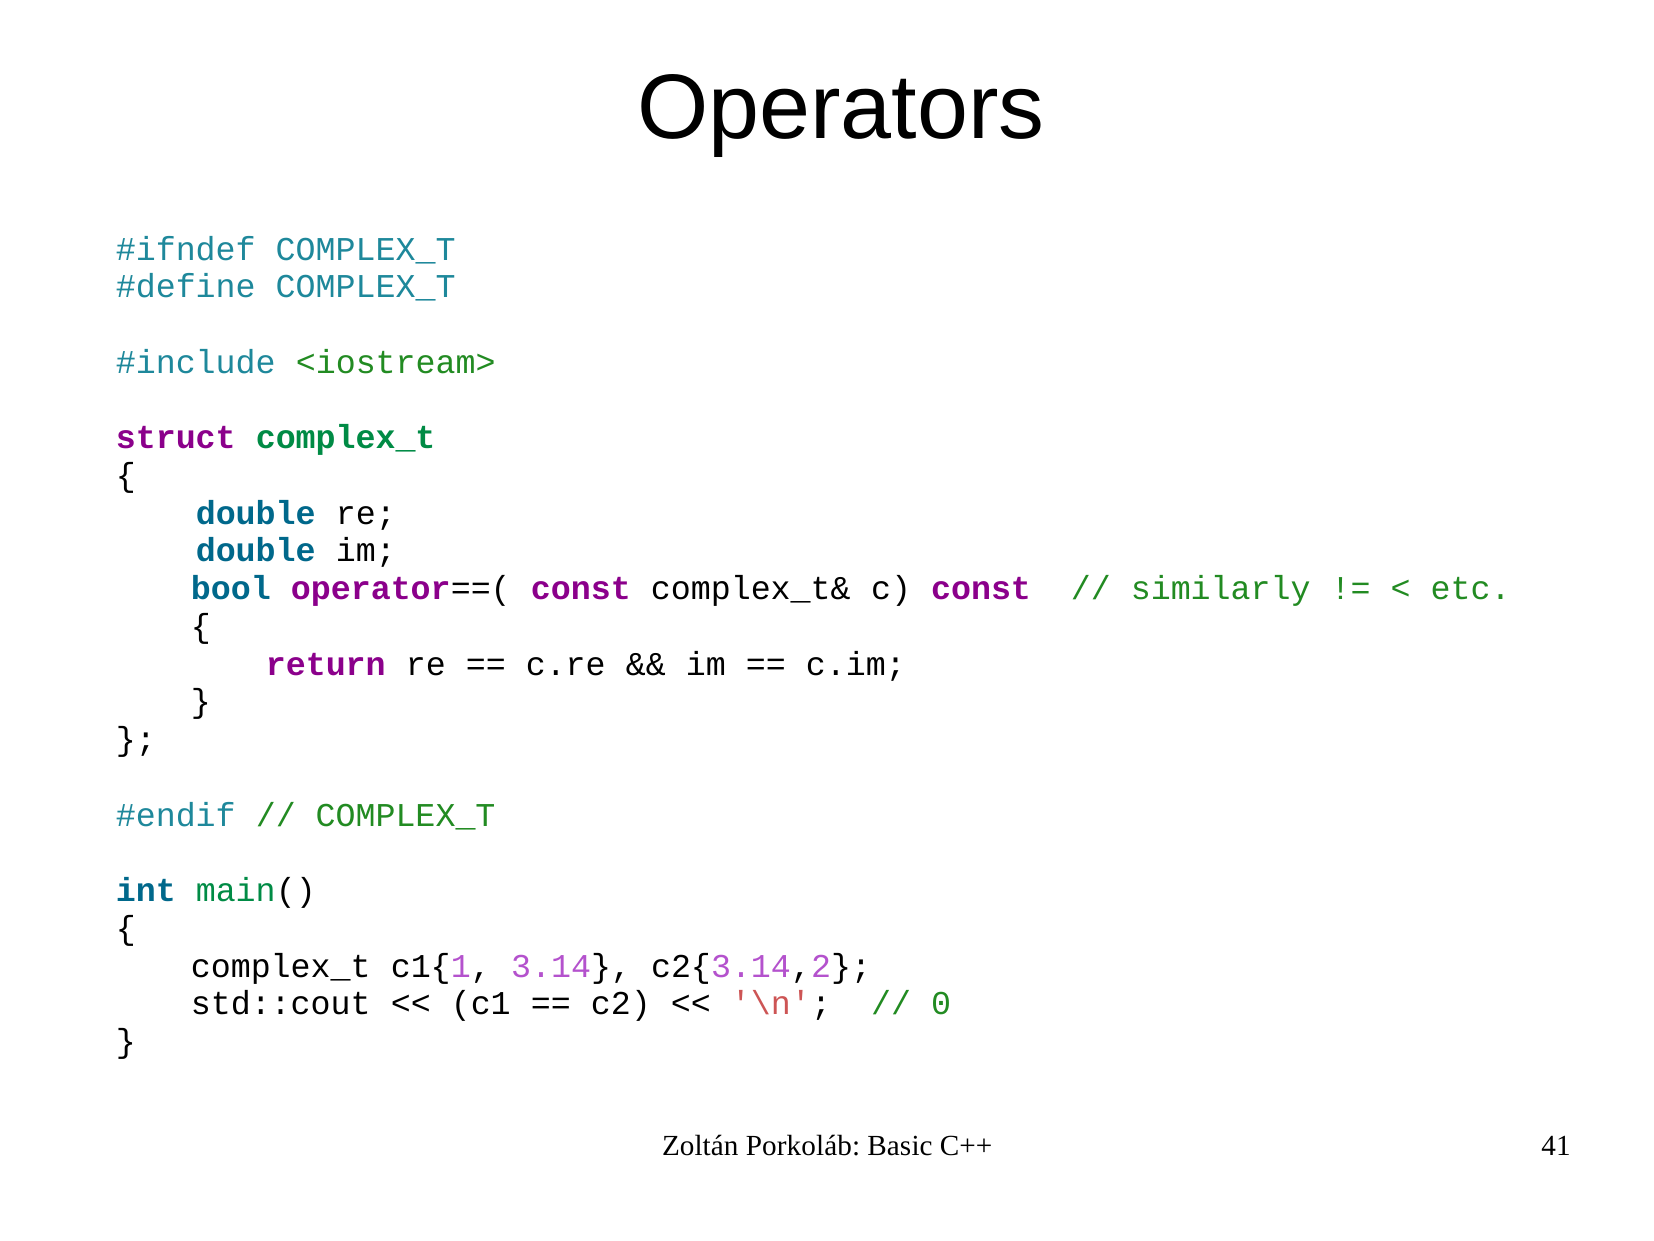

# Operators
#ifndef COMPLEX_T
#define COMPLEX_T
#include <iostream>
struct complex_t
{
 double re;
 double im;
	bool operator==( const complex_t& c) const // similarly != < etc.
	{
		return re == c.re && im == c.im;
	}
};
#endif // COMPLEX_T
int main()
{
	complex_t c1{1, 3.14}, c2{3.14,2};
	std::cout << (c1 == c2) << '\n'; // 0
}
Zoltán Porkoláb: Basic C++
41